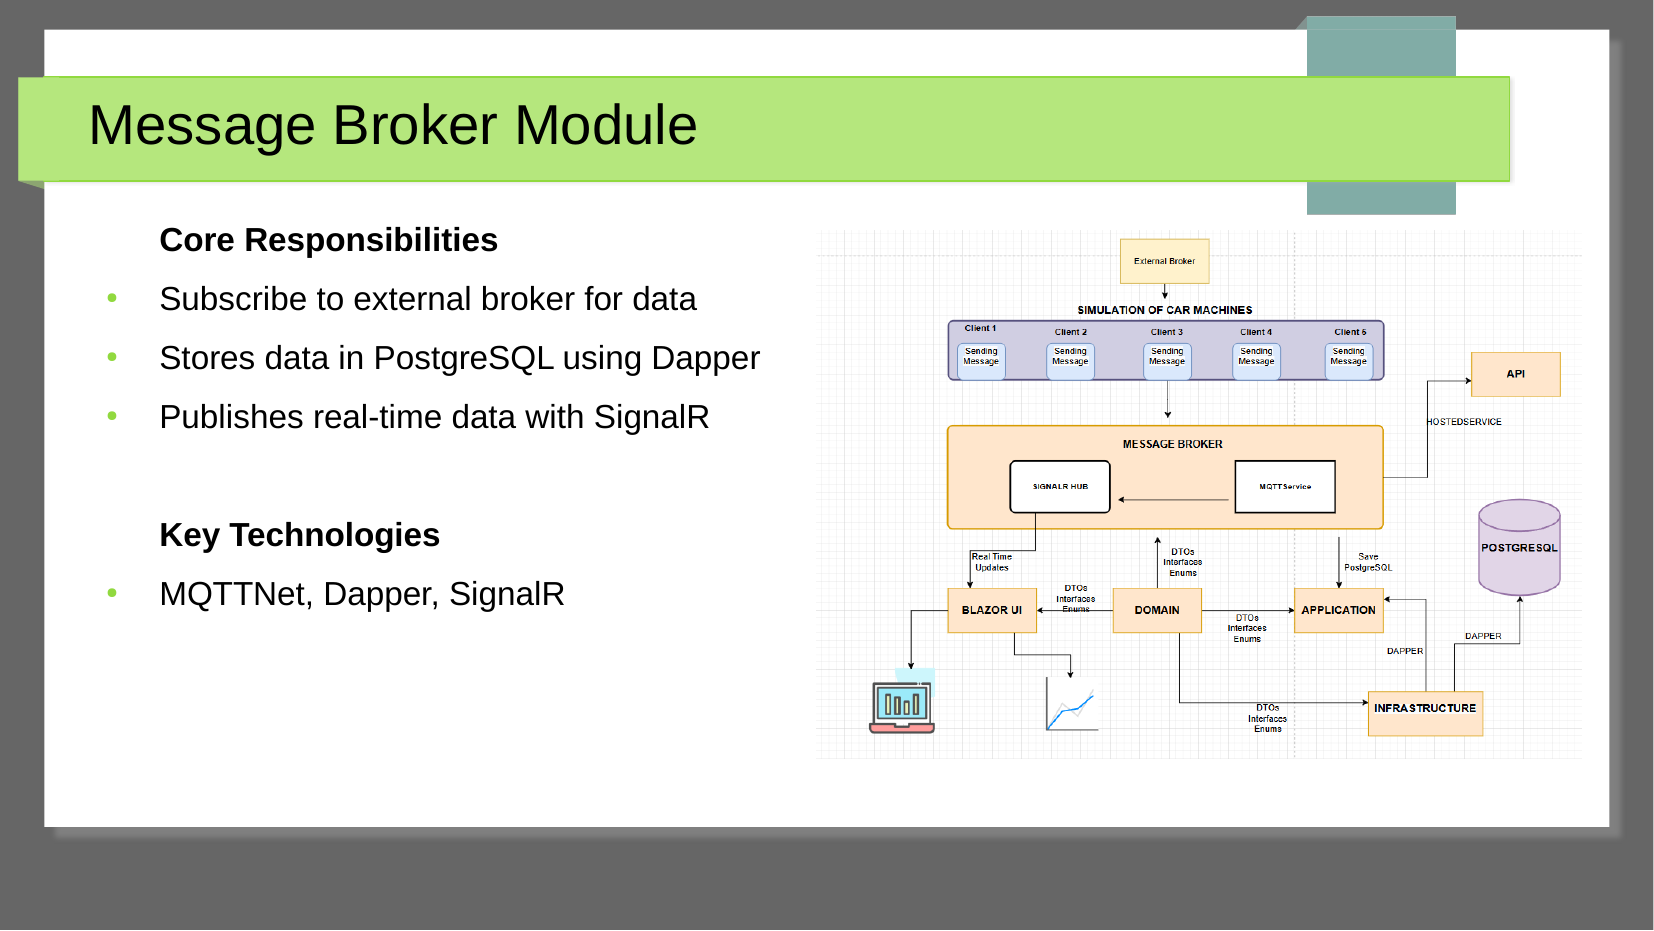

# Message Broker Module
Core Responsibilities
Subscribe to external broker for data
Stores data in PostgreSQL using Dapper
Publishes real-time data with SignalR
Key Technologies
MQTTNet, Dapper, SignalR